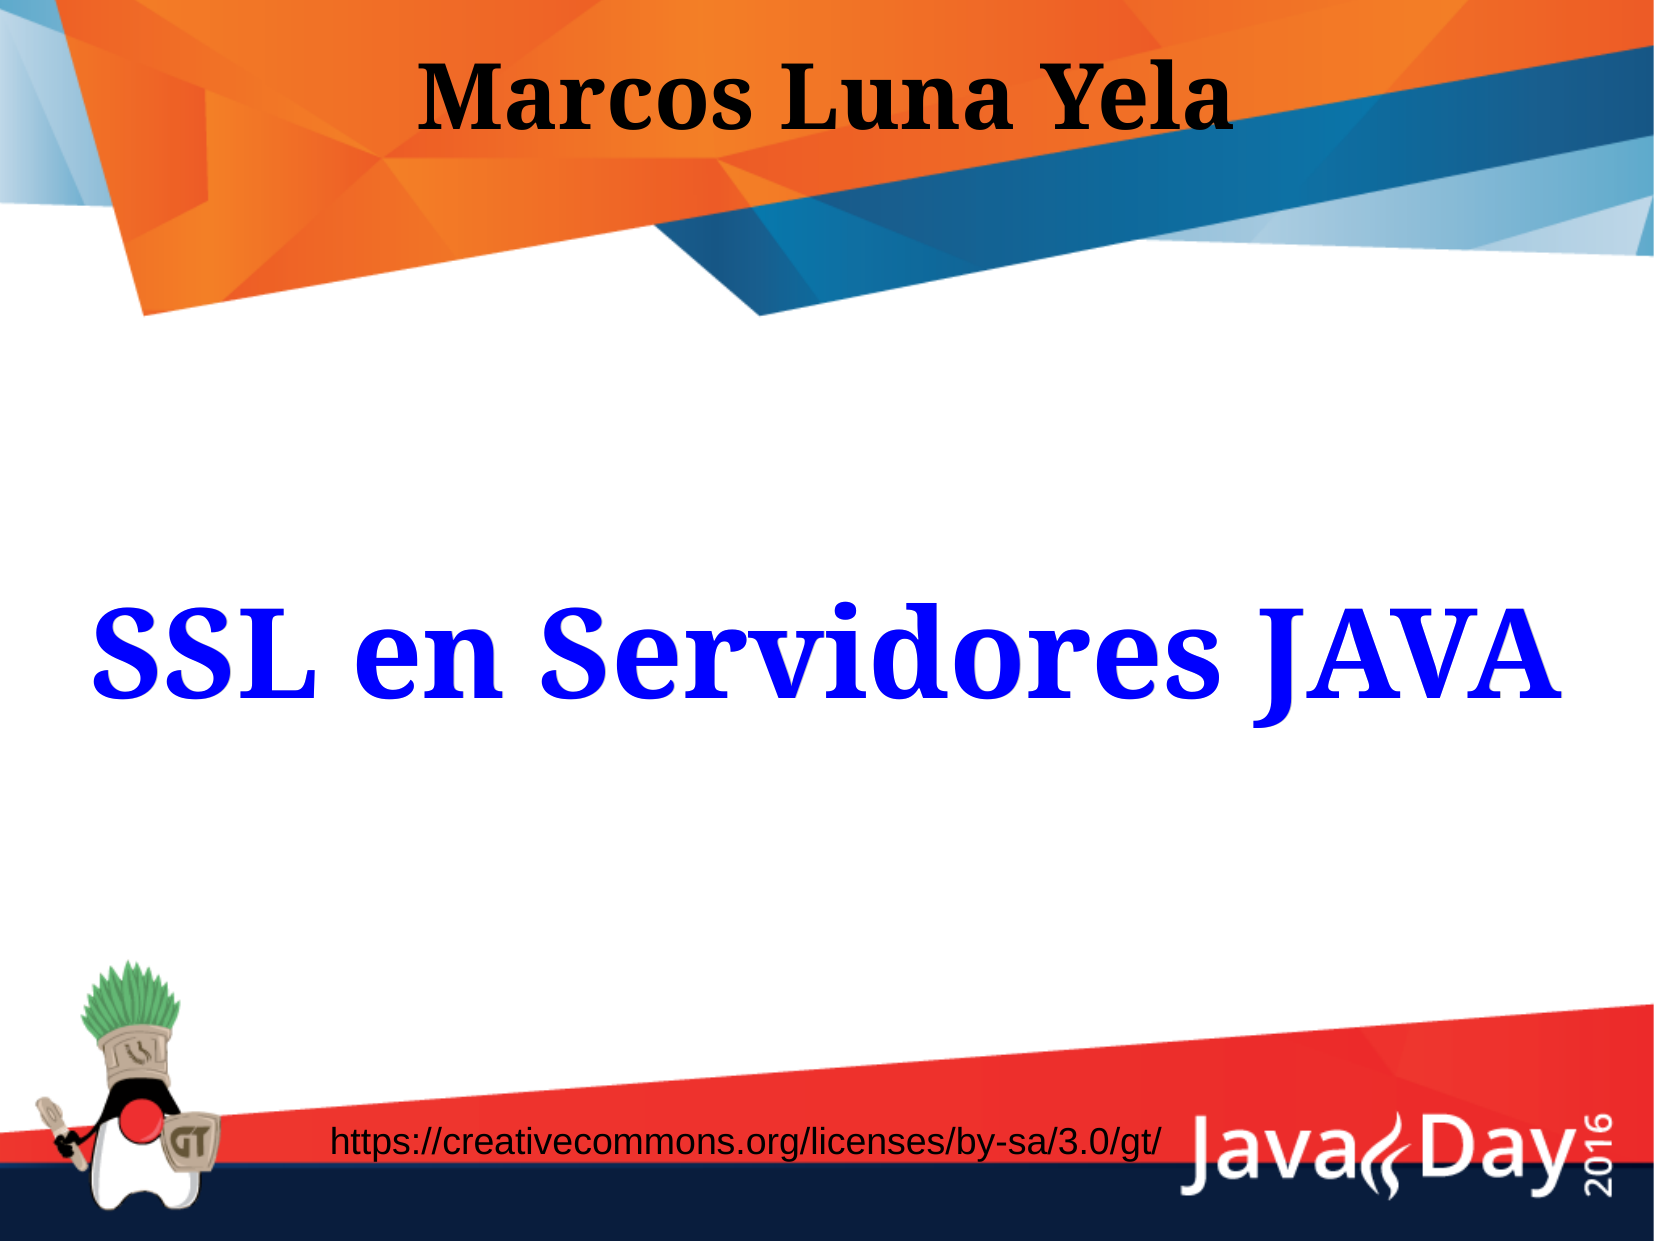

# Marcos Luna Yela
SSL en Servidores JAVA
https://creativecommons.org/licenses/by-sa/3.0/gt/